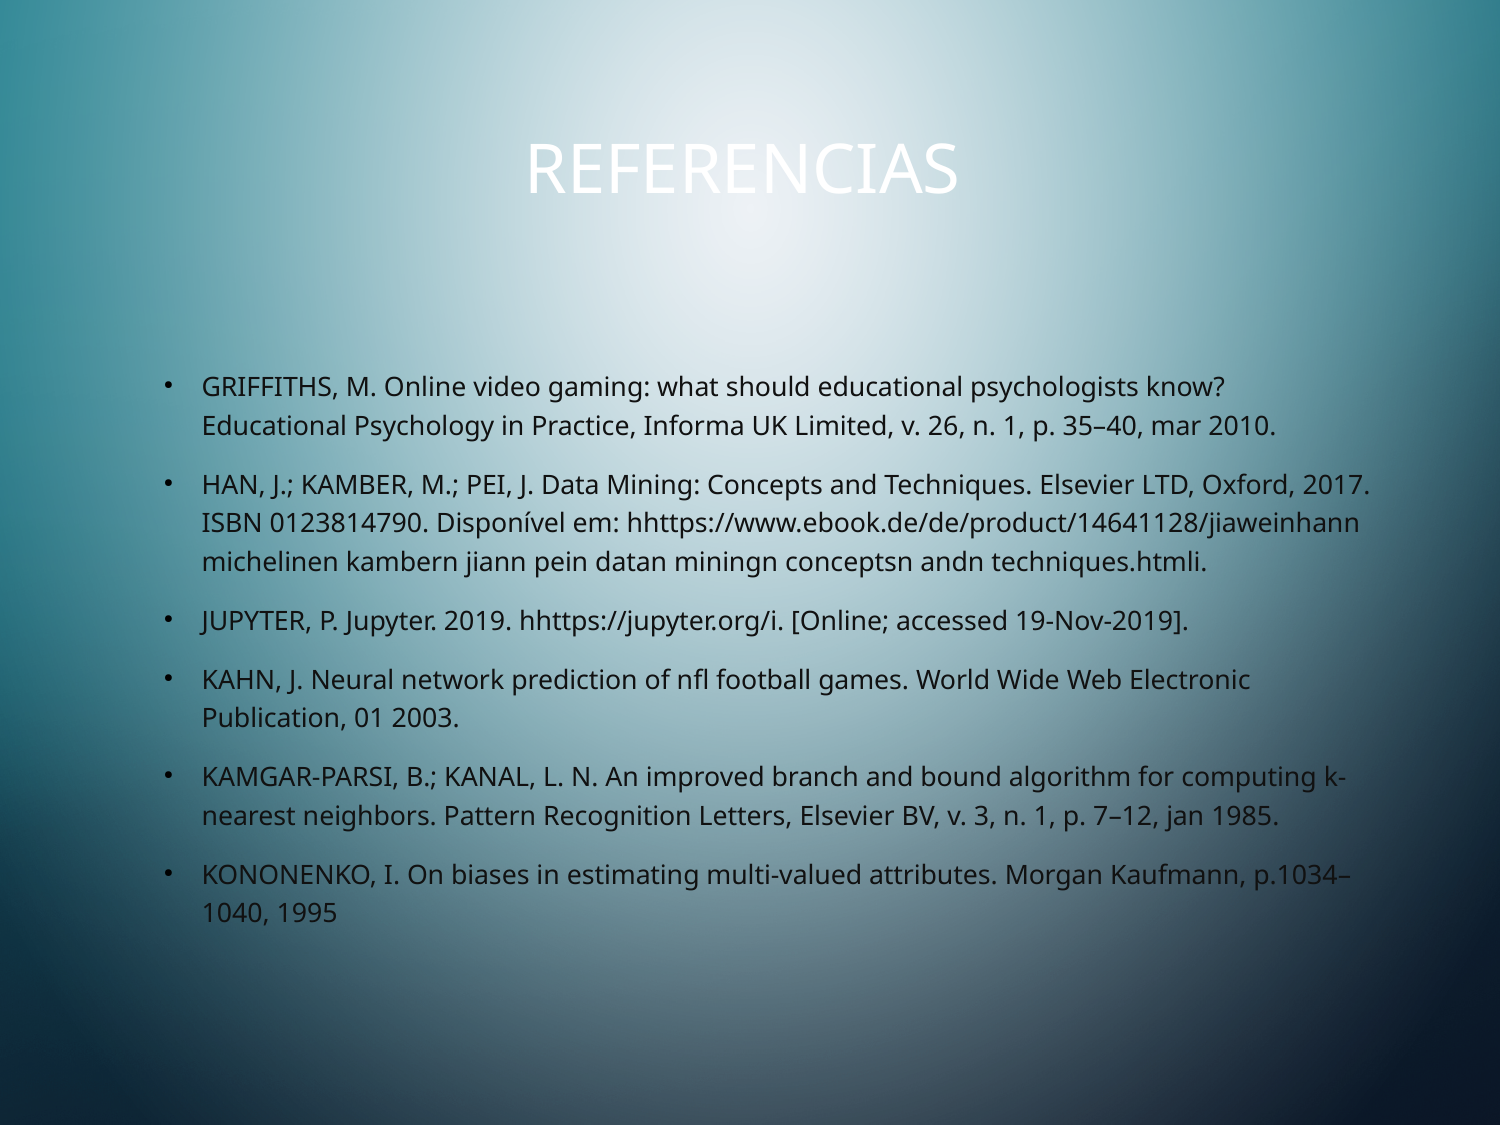

Referencias
#
GRIFFITHS, M. Online video gaming: what should educational psychologists know? Educational Psychology in Practice, Informa UK Limited, v. 26, n. 1, p. 35–40, mar 2010.
HAN, J.; KAMBER, M.; PEI, J. Data Mining: Concepts and Techniques. Elsevier LTD, Oxford, 2017. ISBN 0123814790. Disponível em: hhttps://www.ebook.de/de/product/14641128/jiaweinhann michelinen kambern jiann pein datan miningn conceptsn andn techniques.htmli.
JUPYTER, P. Jupyter. 2019. hhttps://jupyter.org/i. [Online; accessed 19-Nov-2019].
KAHN, J. Neural network prediction of nfl football games. World Wide Web Electronic Publication, 01 2003.
KAMGAR-PARSI, B.; KANAL, L. N. An improved branch and bound algorithm for computing k-nearest neighbors. Pattern Recognition Letters, Elsevier BV, v. 3, n. 1, p. 7–12, jan 1985.
KONONENKO, I. On biases in estimating multi-valued attributes. Morgan Kaufmann, p.1034–1040, 1995